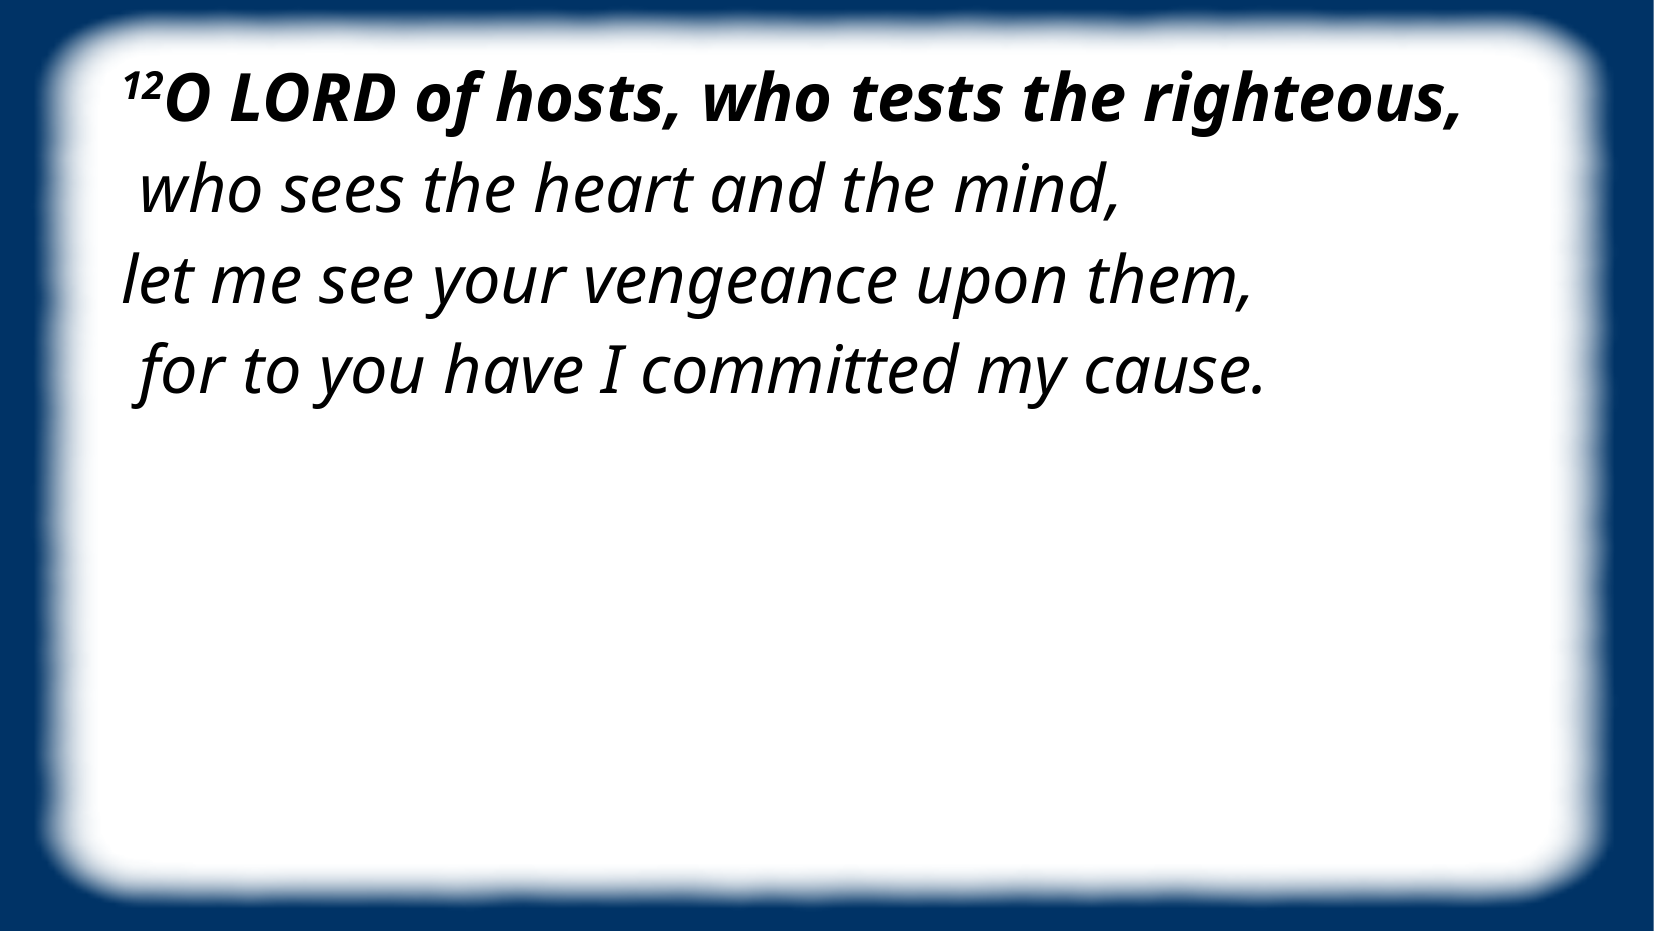

12O LORD of hosts, who tests the righteous,
who sees the heart and the mind,
let me see your vengeance upon them,
for to you have I committed my cause.